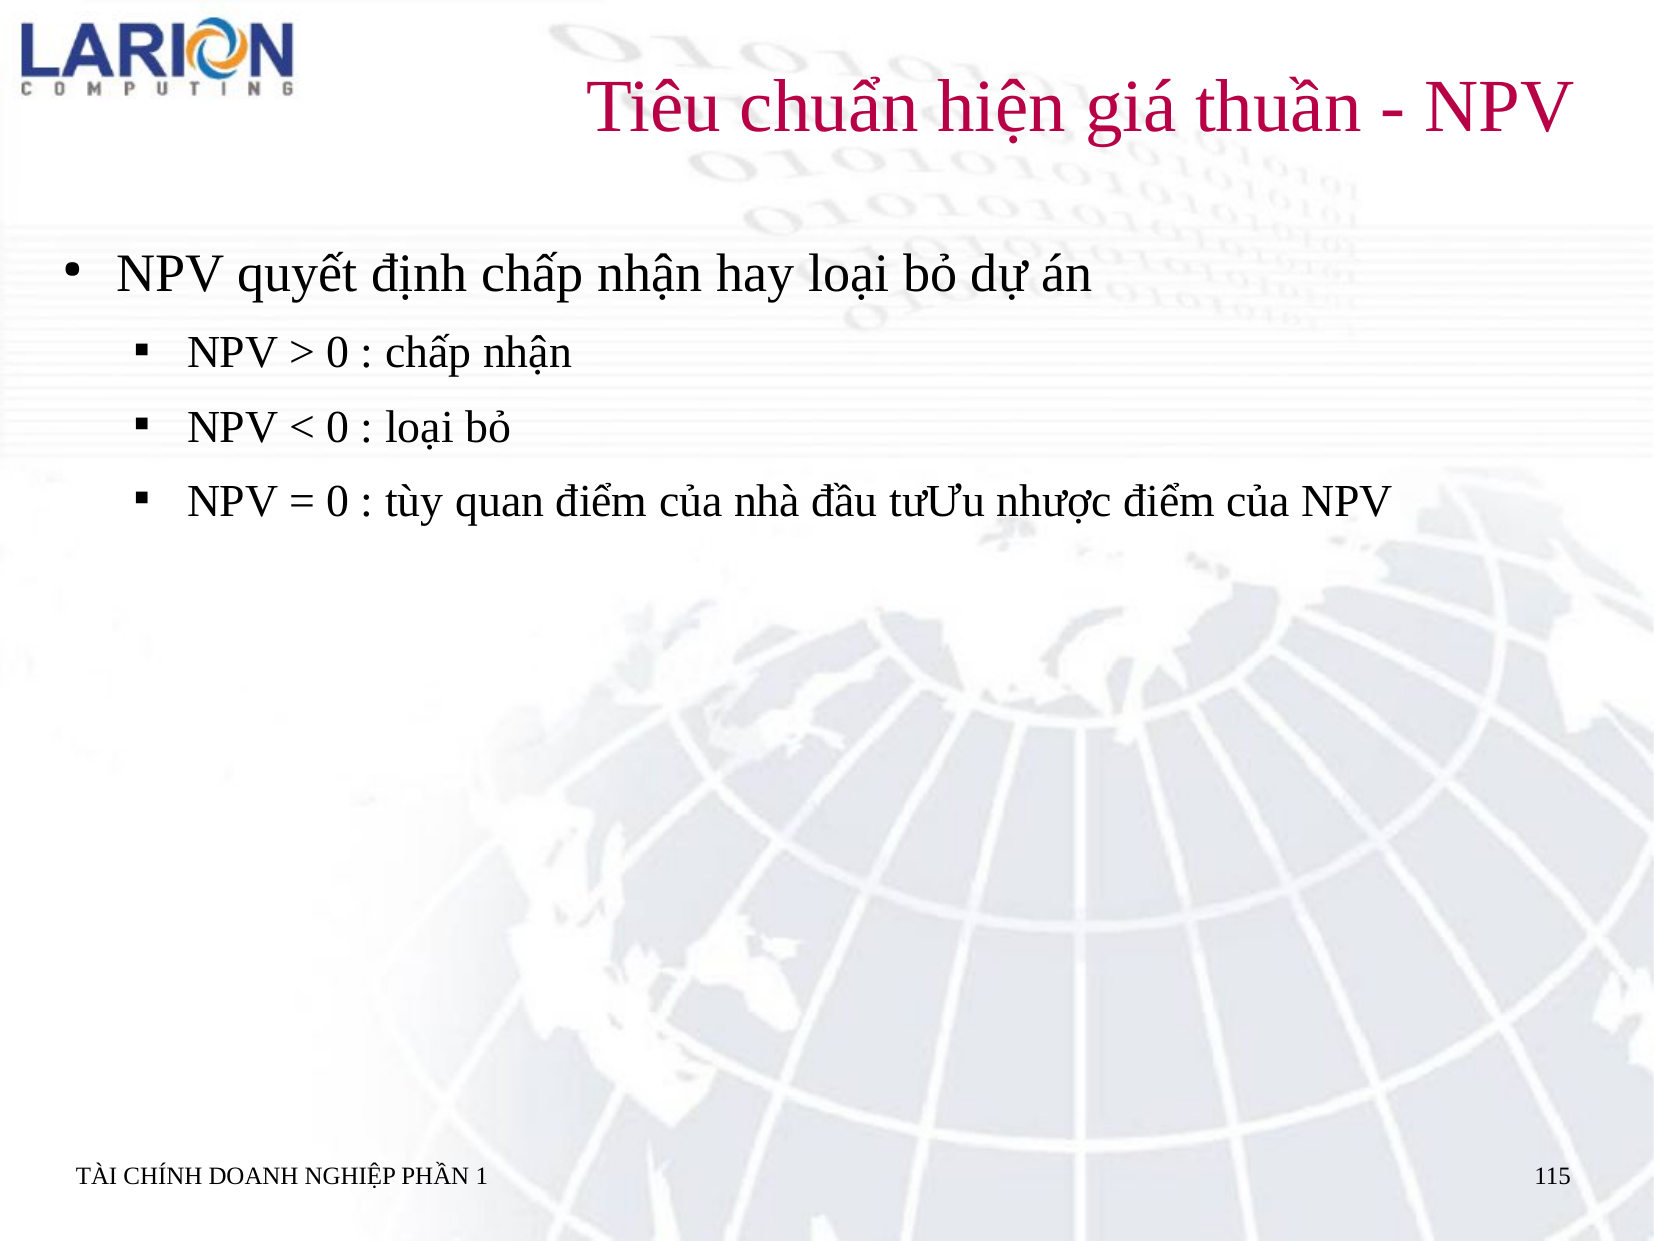

# Tiêu chuẩn hiện giá thuần - NPV
NPV quyết định chấp nhận hay loại bỏ dự án
NPV > 0 : chấp nhận
NPV < 0 : loại bỏ
NPV = 0 : tùy quan điểm của nhà đầu tưƯu nhược điểm của NPV
TÀI CHÍNH DOANH NGHIỆP PHẦN 1
115